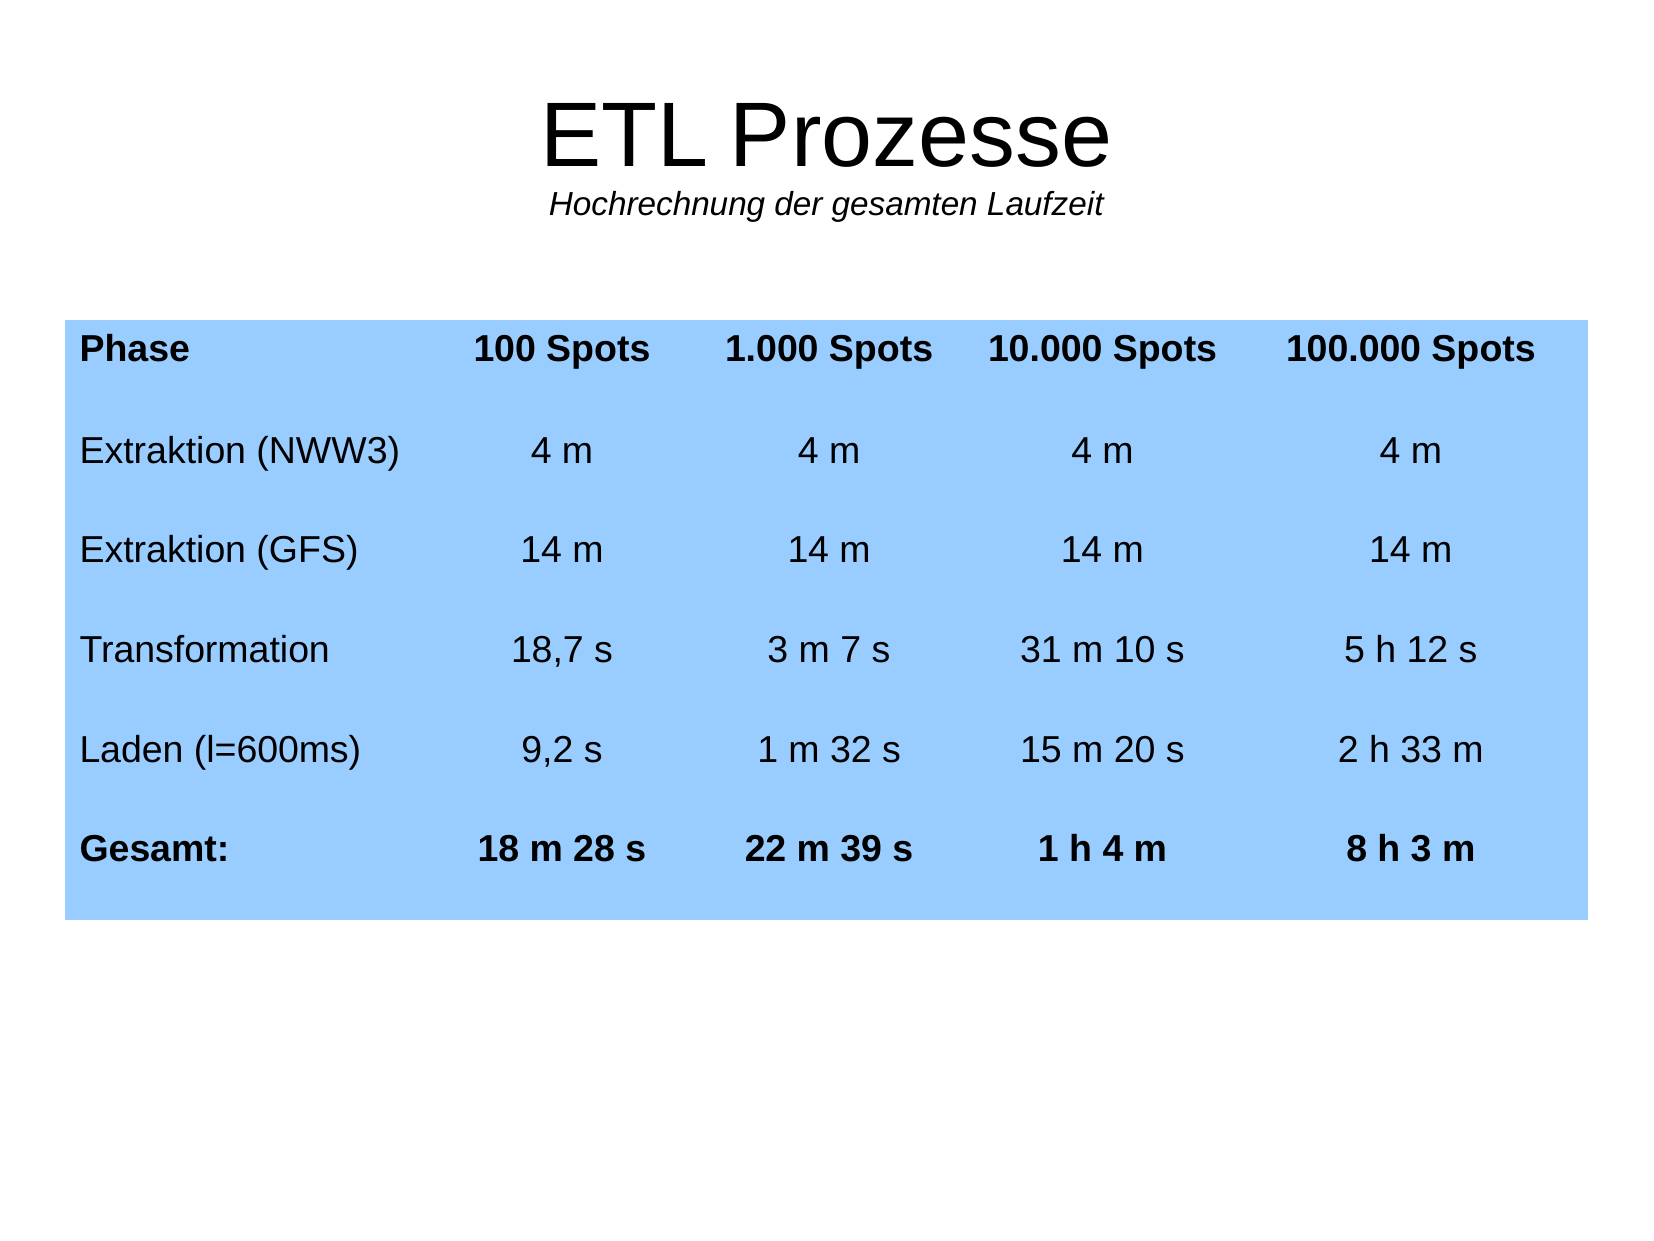

# ETL Prozesse Hochrechnung der gesamten Laufzeit
| Phase | 100 Spots | 1.000 Spots | 10.000 Spots | 100.000 Spots |
| --- | --- | --- | --- | --- |
| Extraktion (NWW3) | 4 m | 4 m | 4 m | 4 m |
| Extraktion (GFS) | 14 m | 14 m | 14 m | 14 m |
| Transformation | 18,7 s | 3 m 7 s | 31 m 10 s | 5 h 12 s |
| Laden (l=600ms) | 9,2 s | 1 m 32 s | 15 m 20 s | 2 h 33 m |
| Gesamt: | 18 m 28 s | 22 m 39 s | 1 h 4 m | 8 h 3 m |